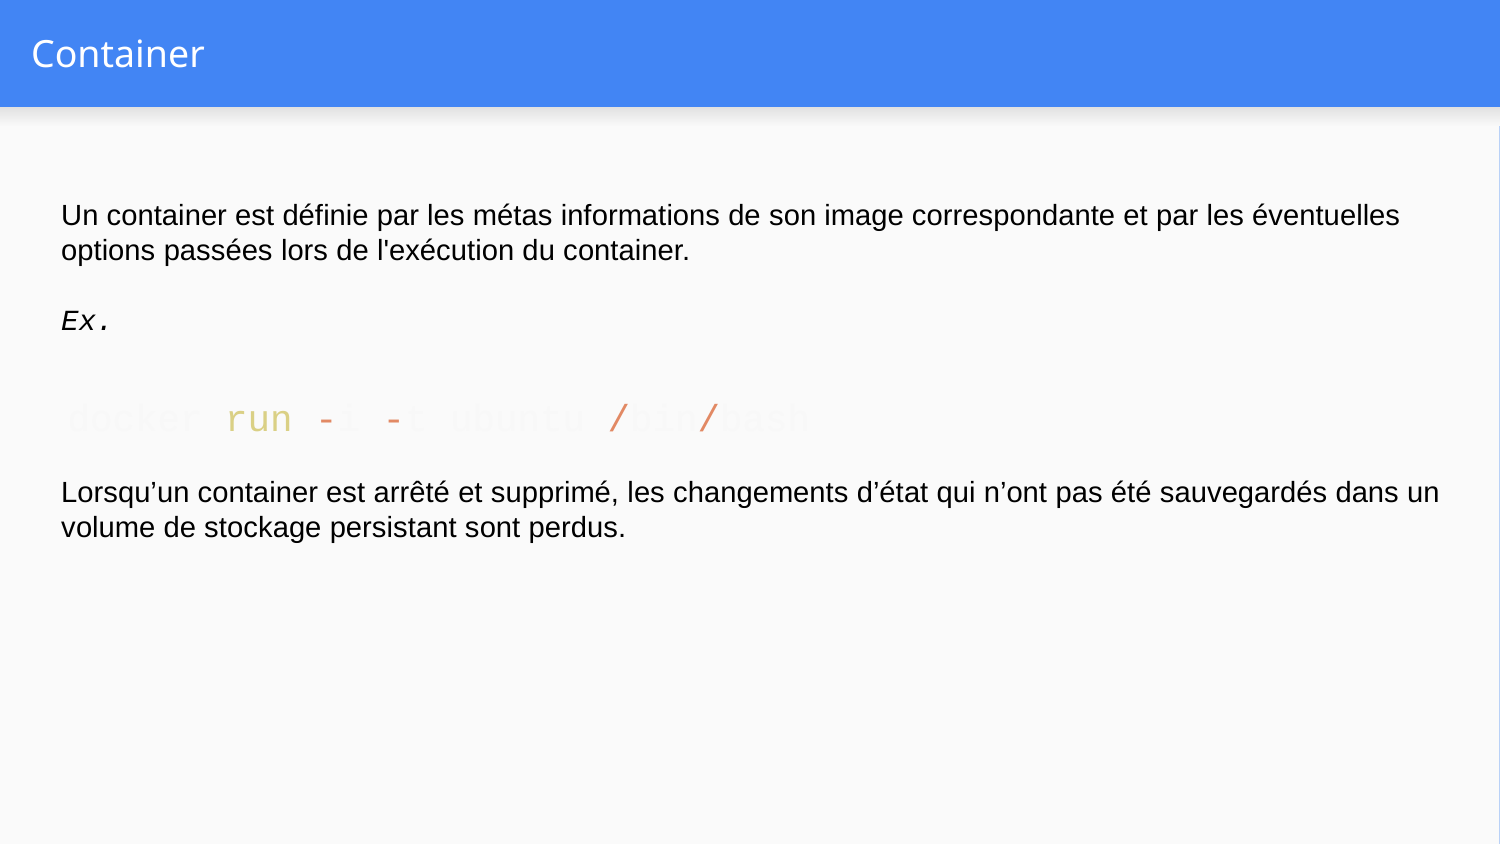

# Container
Un container est définie par les métas informations de son image correspondante et par les éventuelles options passées lors de l'exécution du container.
Ex.
docker run -i -t ubuntu /bin/bash
Lorsqu’un container est arrêté et supprimé, les changements d’état qui n’ont pas été sauvegardés dans un volume de stockage persistant sont perdus.